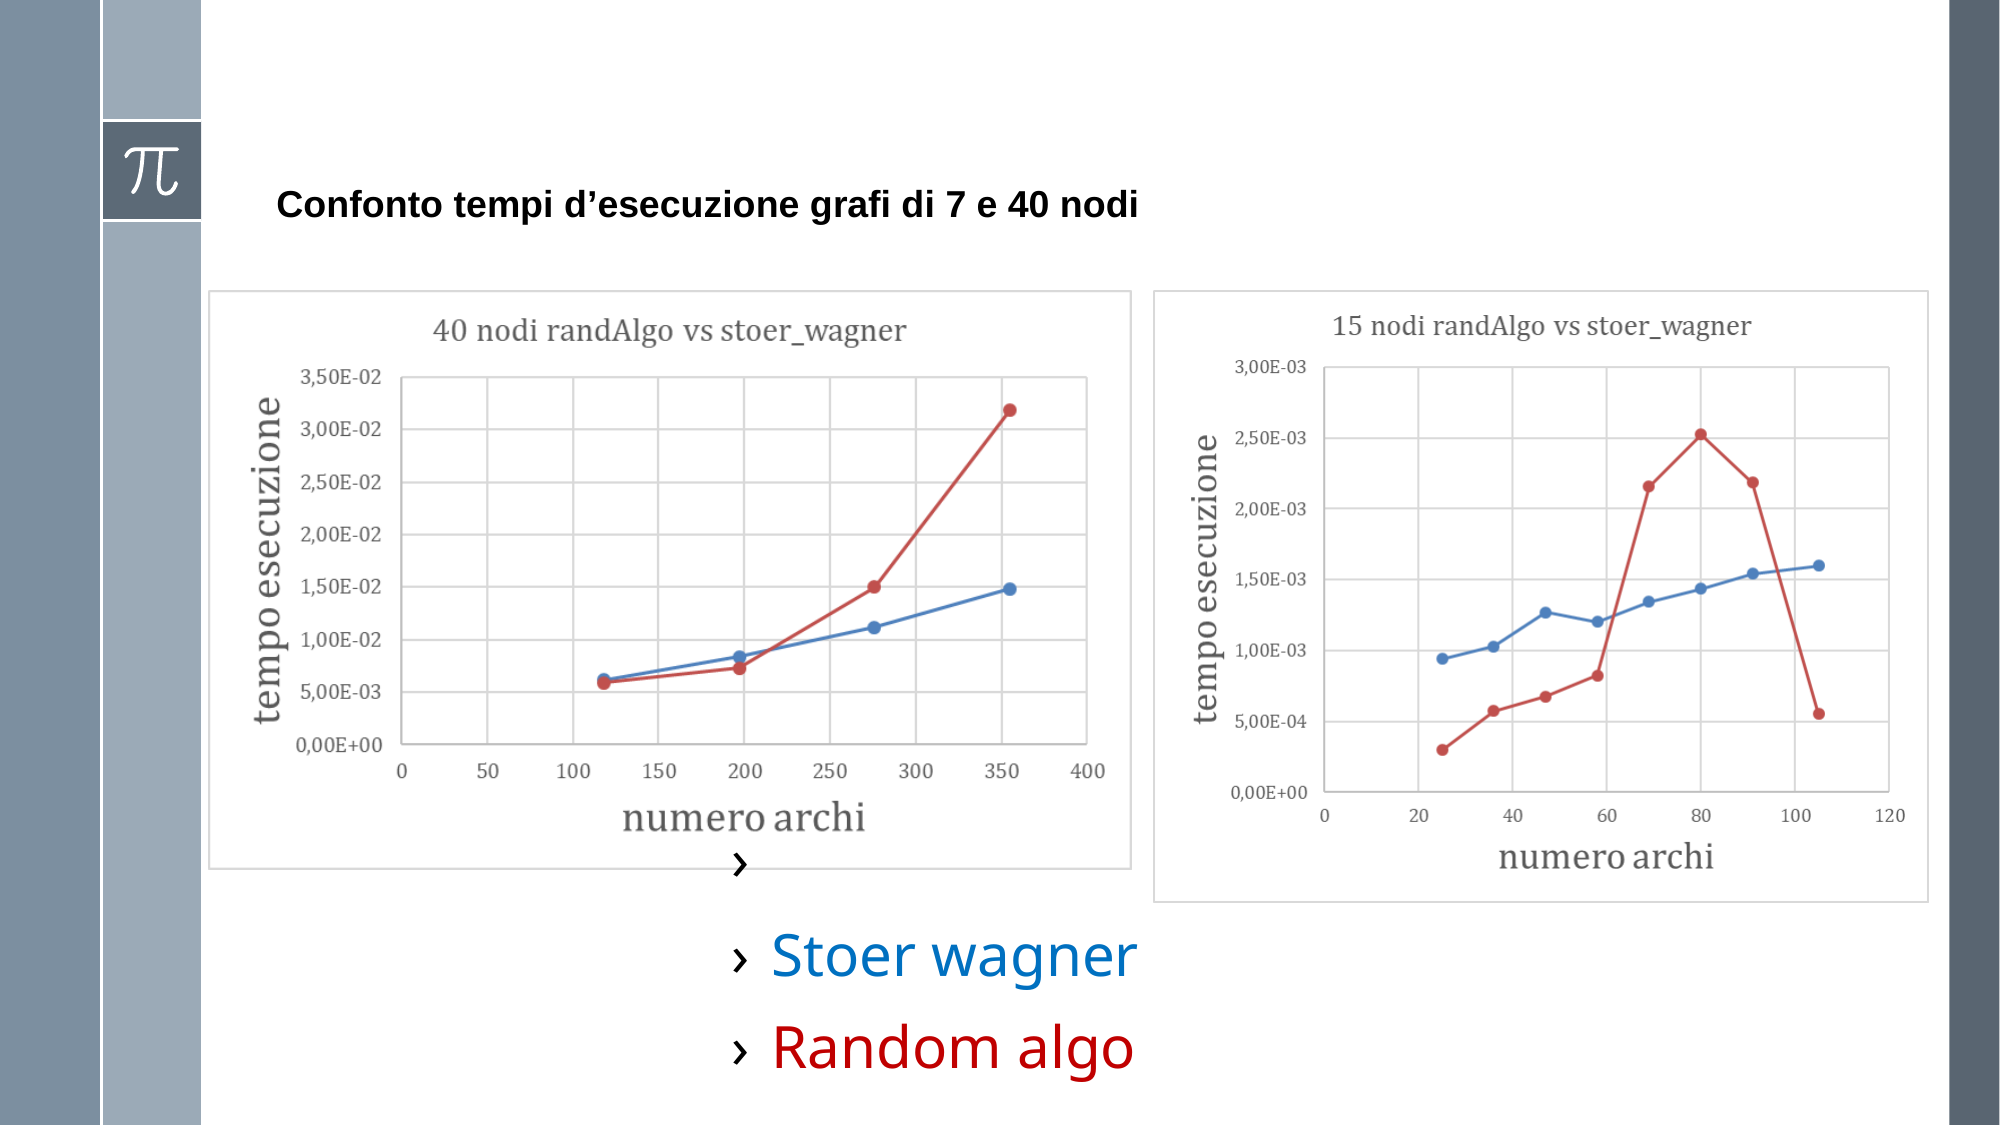

# Confonto tempi d’esecuzione grafi di 7 e 40 nodi
Stoer wagner
Random algo